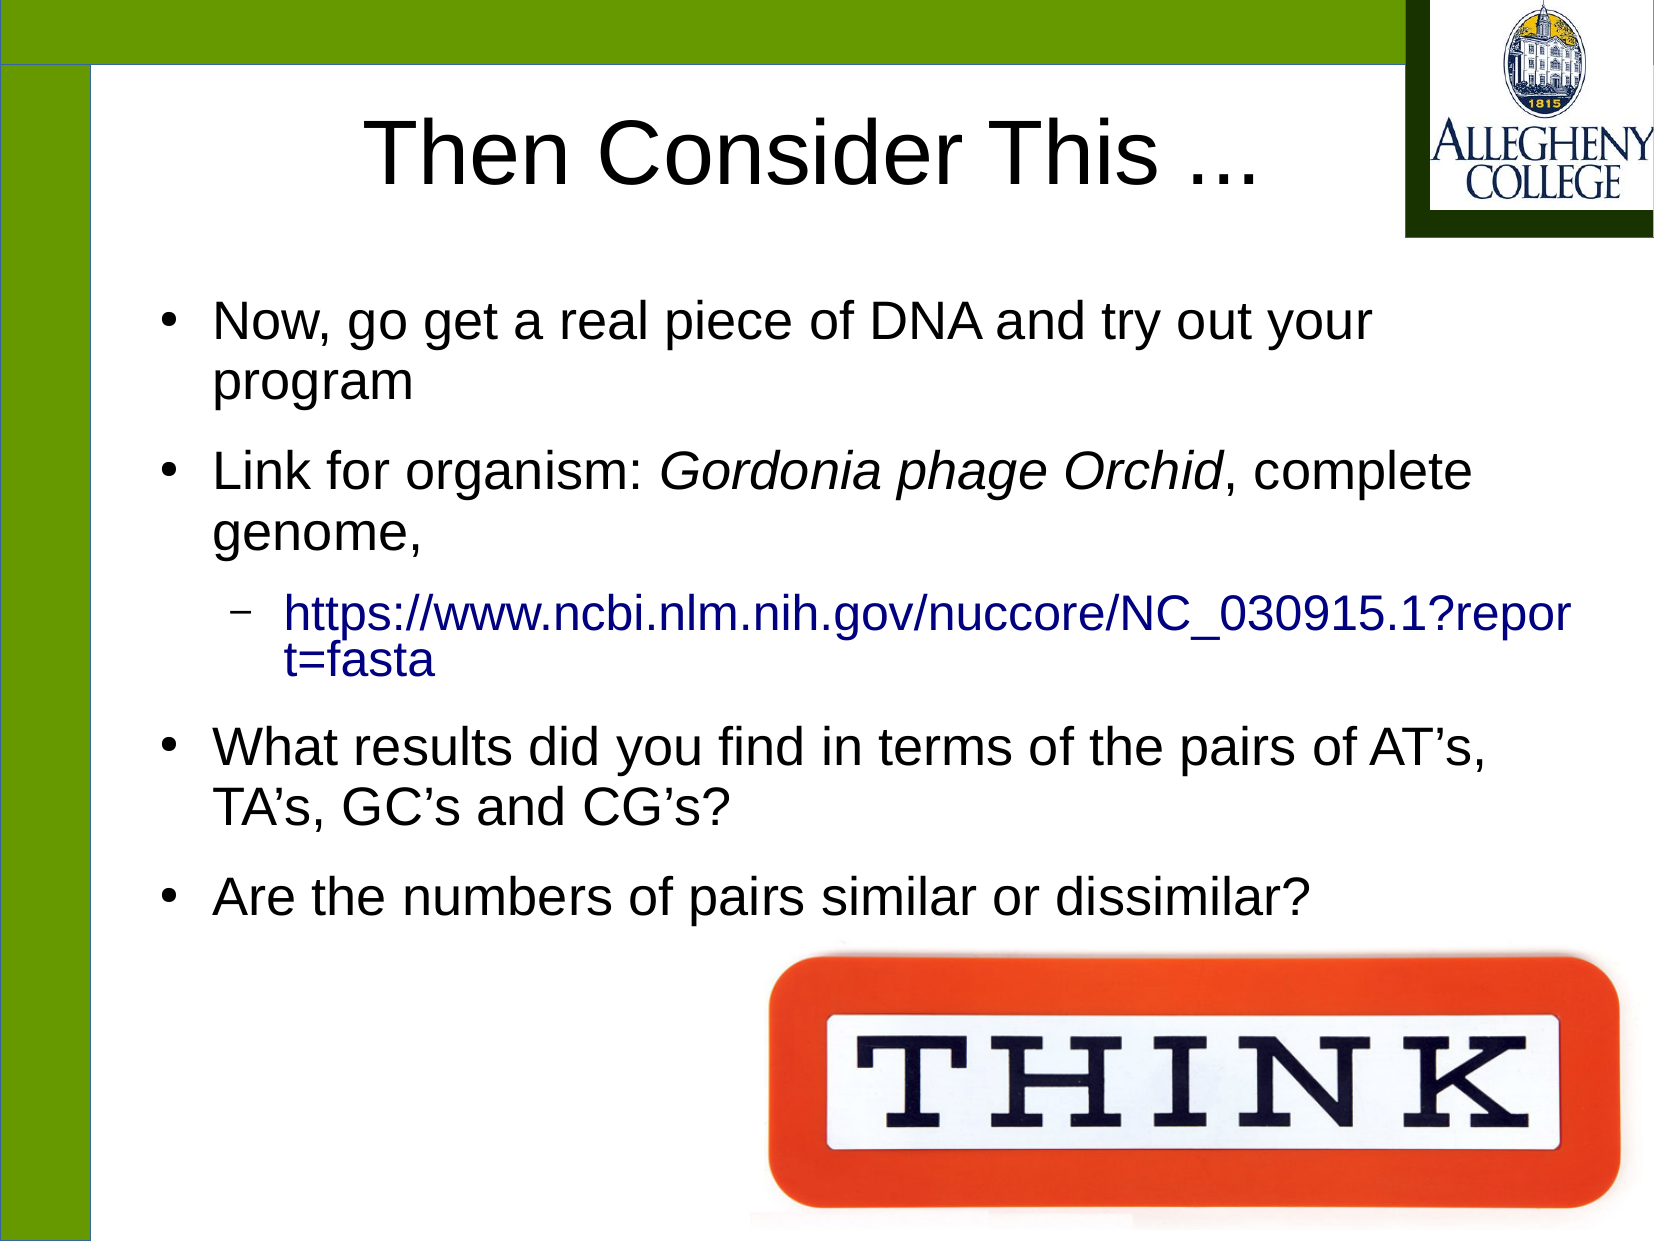

# Then Consider This ...
Now, go get a real piece of DNA and try out your program
Link for organism: Gordonia phage Orchid, complete genome,
https://www.ncbi.nlm.nih.gov/nuccore/NC_030915.1?report=fasta
What results did you find in terms of the pairs of AT’s, TA’s, GC’s and CG’s?
Are the numbers of pairs similar or dissimilar?